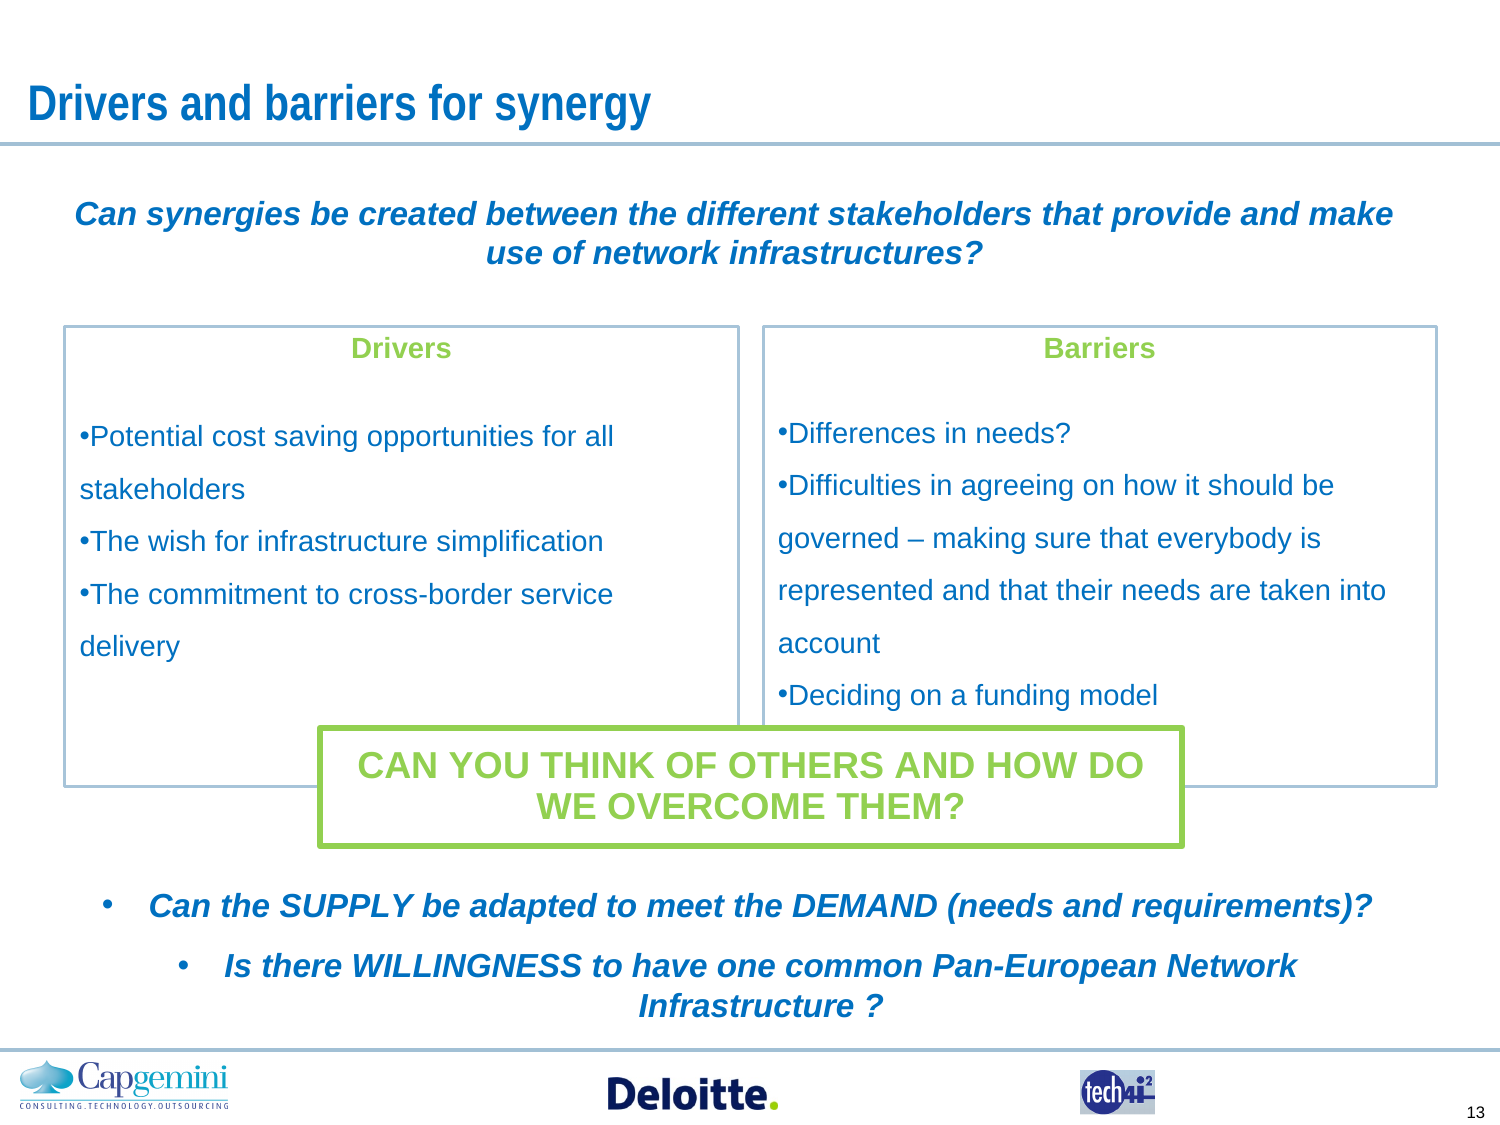

# Drivers and barriers for synergy
Can synergies be created between the different stakeholders that provide and make use of network infrastructures?
Drivers
Potential cost saving opportunities for all stakeholders
The wish for infrastructure simplification
The commitment to cross-border service delivery
Barriers
Differences in needs?
Difficulties in agreeing on how it should be governed – making sure that everybody is represented and that their needs are taken into account
Deciding on a funding model
CAN YOU THINK OF OTHERS AND HOW DO WE OVERCOME THEM?
Can the SUPPLY be adapted to meet the DEMAND (needs and requirements)?
Is there WILLINGNESS to have one common Pan-European Network Infrastructure ?